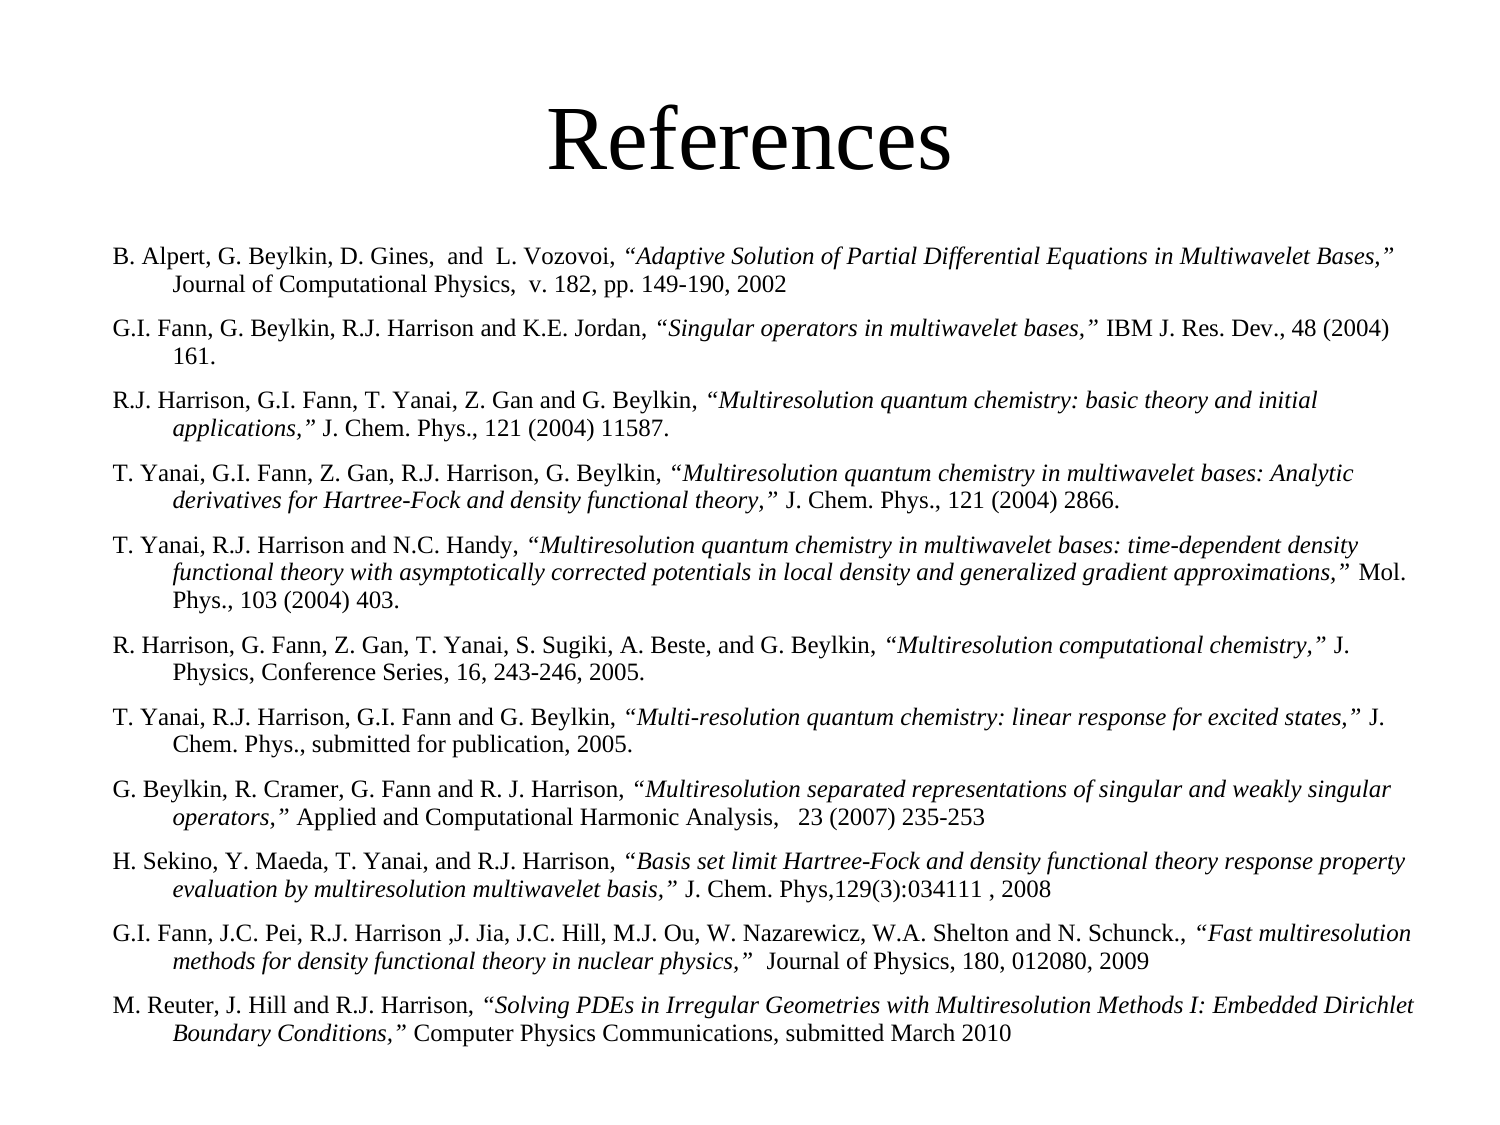

# References
B. Alpert, G. Beylkin, D. Gines, and L. Vozovoi, “Adaptive Solution of Partial Differential Equations in Multiwavelet Bases,” Journal of Computational Physics, v. 182, pp. 149-190, 2002
G.I. Fann, G. Beylkin, R.J. Harrison and K.E. Jordan, “Singular operators in multiwavelet bases,” IBM J. Res. Dev., 48 (2004) 161.
R.J. Harrison, G.I. Fann, T. Yanai, Z. Gan and G. Beylkin, “Multiresolution quantum chemistry: basic theory and initial applications,” J. Chem. Phys., 121 (2004) 11587.
T. Yanai, G.I. Fann, Z. Gan, R.J. Harrison, G. Beylkin, “Multiresolution quantum chemistry in multiwavelet bases: Analytic derivatives for Hartree-Fock and density functional theory,” J. Chem. Phys., 121 (2004) 2866.
T. Yanai, R.J. Harrison and N.C. Handy, “Multiresolution quantum chemistry in multiwavelet bases: time-dependent density functional theory with asymptotically corrected potentials in local density and generalized gradient approximations,” Mol. Phys., 103 (2004) 403.
R. Harrison, G. Fann, Z. Gan, T. Yanai, S. Sugiki, A. Beste, and G. Beylkin, “Multiresolution computational chemistry,” J. Physics, Conference Series, 16, 243-246, 2005.
T. Yanai, R.J. Harrison, G.I. Fann and G. Beylkin, “Multi-resolution quantum chemistry: linear response for excited states,” J. Chem. Phys., submitted for publication, 2005.
G. Beylkin, R. Cramer, G. Fann and R. J. Harrison, “Multiresolution separated representations of singular and weakly singular operators,” Applied and Computational Harmonic Analysis,  23 (2007) 235-253
H. Sekino, Y. Maeda, T. Yanai, and R.J. Harrison, “Basis set limit Hartree-Fock and density functional theory response property evaluation by multiresolution multiwavelet basis,” J. Chem. Phys,129(3):034111 , 2008
G.I. Fann, J.C. Pei, R.J. Harrison ,J. Jia, J.C. Hill, M.J. Ou, W. Nazarewicz, W.A. Shelton and N. Schunck., “Fast multiresolution methods for density functional theory in nuclear physics,” Journal of Physics, 180, 012080, 2009
M. Reuter, J. Hill and R.J. Harrison, “Solving PDEs in Irregular Geometries with Multiresolution Methods I: Embedded Dirichlet Boundary Conditions,” Computer Physics Communications, submitted March 2010